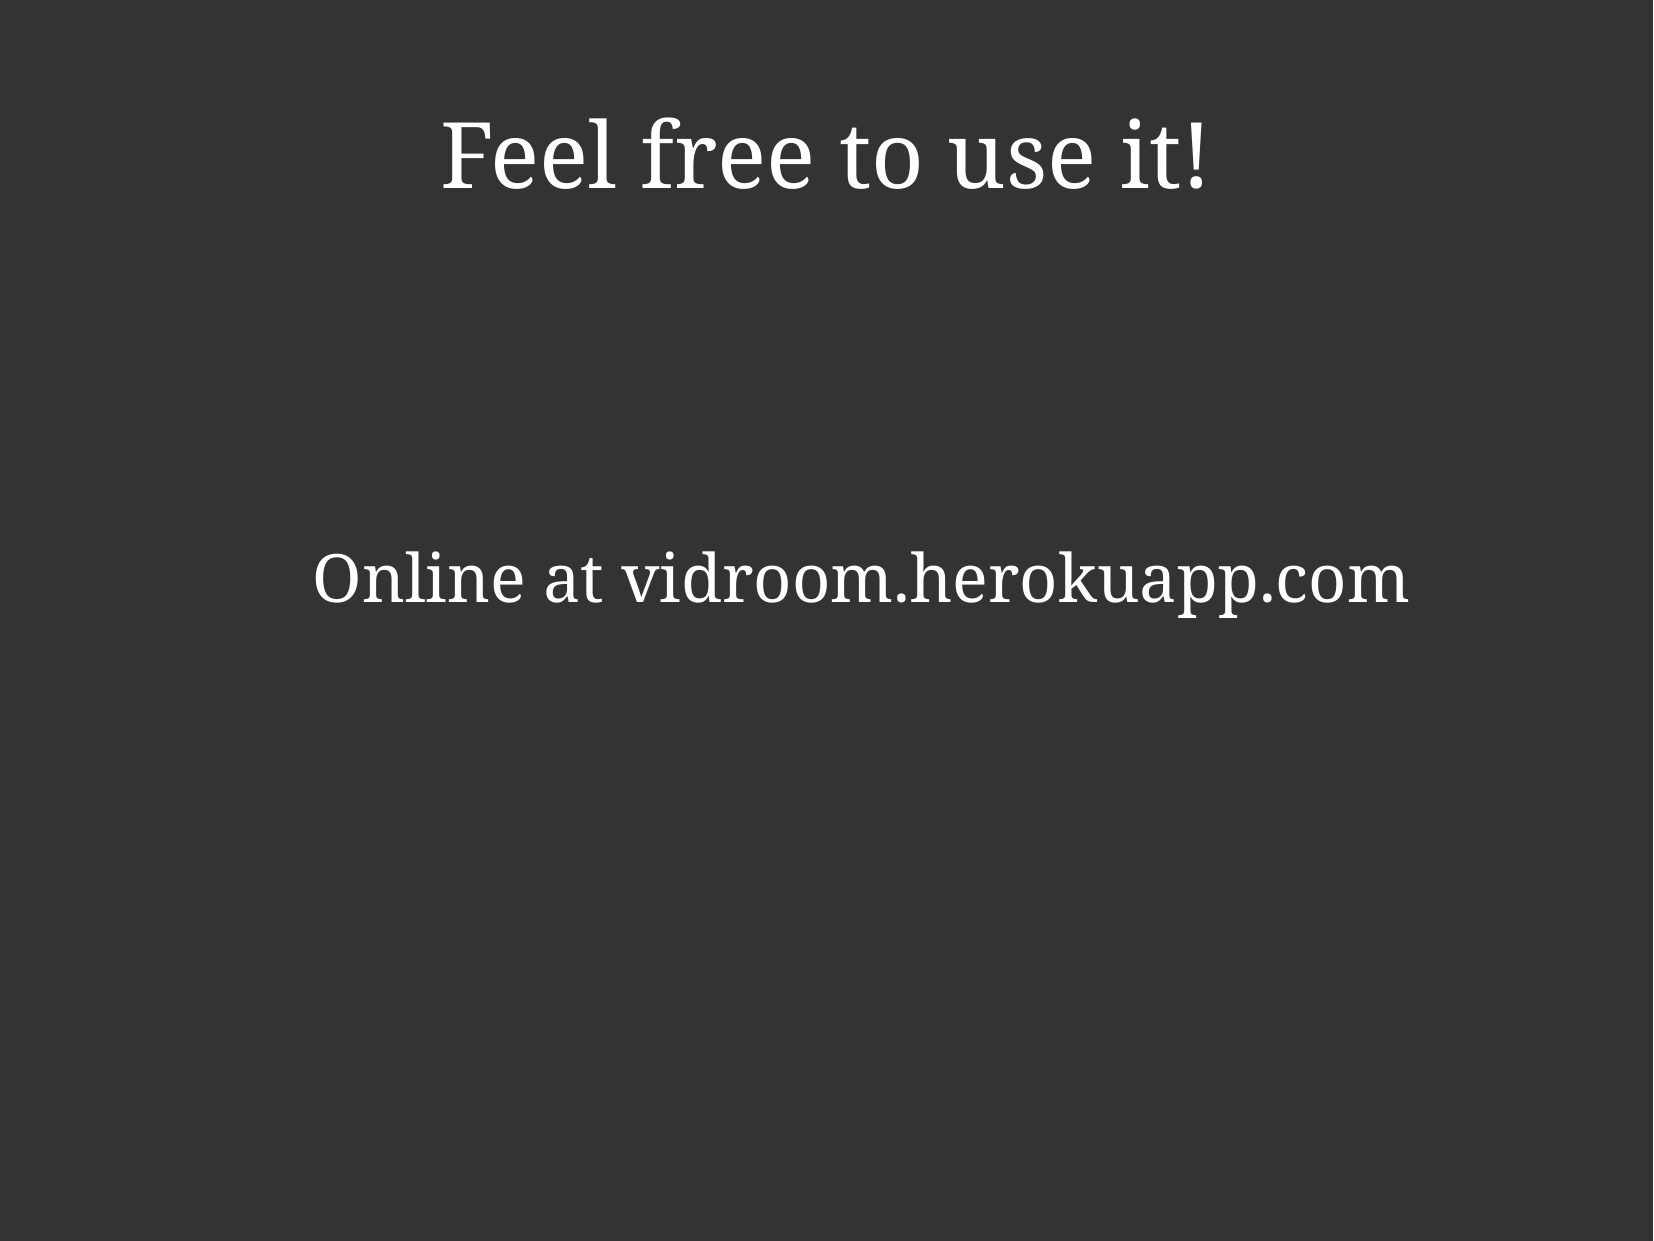

# Feel free to use it!
Online at vidroom.herokuapp.com